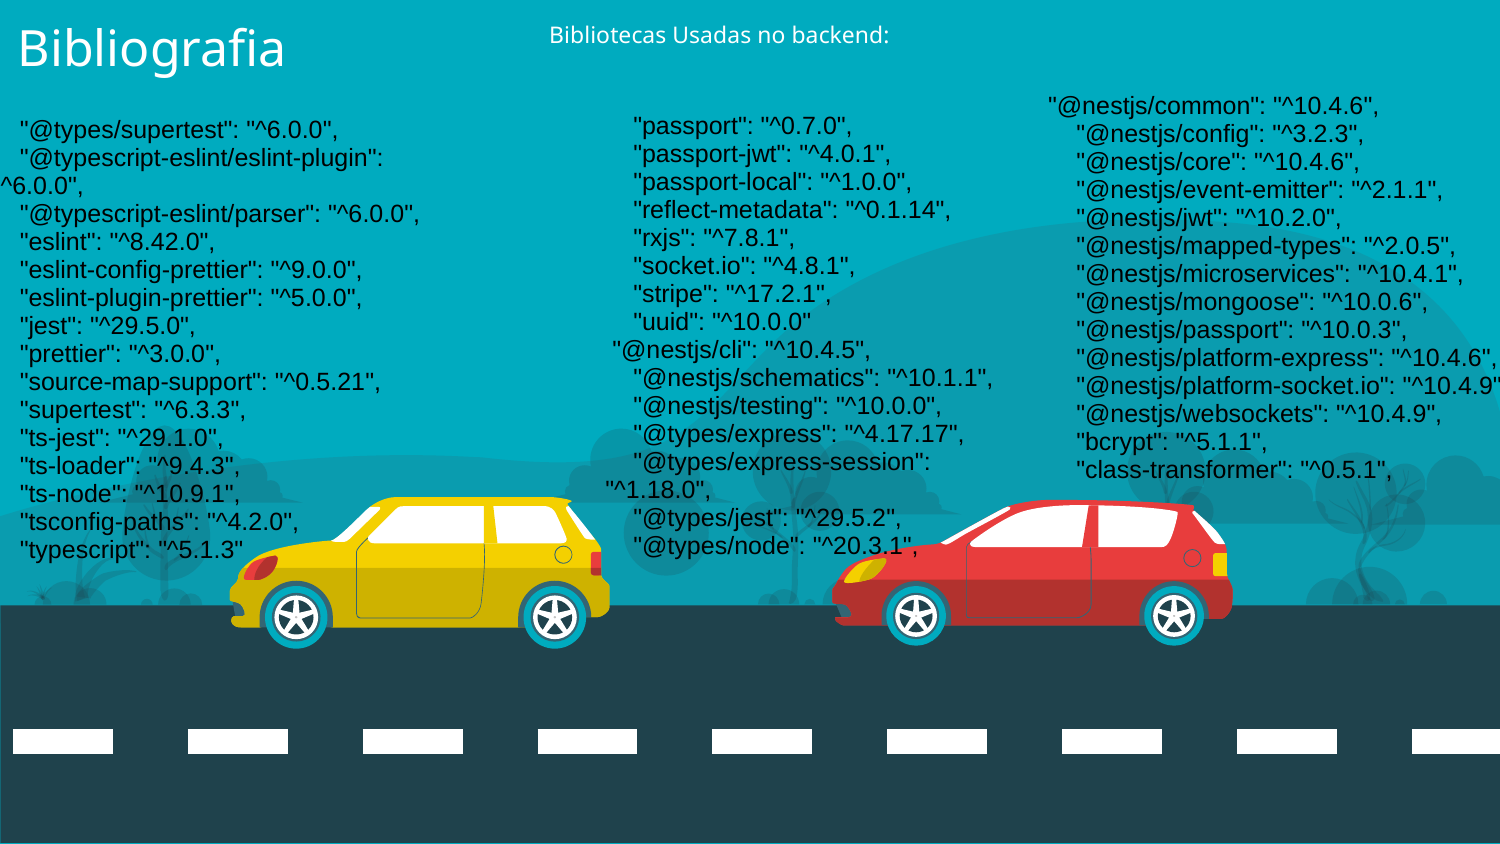

# Bibliografia
Bibliotecas Usadas no backend:
"@nestjs/common": "^10.4.6",
 "@nestjs/config": "^3.2.3",
 "@nestjs/core": "^10.4.6",
 "@nestjs/event-emitter": "^2.1.1",
 "@nestjs/jwt": "^10.2.0",
 "@nestjs/mapped-types": "^2.0.5",
 "@nestjs/microservices": "^10.4.1",
 "@nestjs/mongoose": "^10.0.6",
 "@nestjs/passport": "^10.0.3",
 "@nestjs/platform-express": "^10.4.6",
 "@nestjs/platform-socket.io": "^10.4.9",
 "@nestjs/websockets": "^10.4.9",
 "bcrypt": "^5.1.1",
 "class-transformer": "^0.5.1",
 "passport": "^0.7.0",
 "passport-jwt": "^4.0.1",
 "passport-local": "^1.0.0",
 "reflect-metadata": "^0.1.14",
 "rxjs": "^7.8.1",
 "socket.io": "^4.8.1",
 "stripe": "^17.2.1",
 "uuid": "^10.0.0"
 "@nestjs/cli": "^10.4.5",
 "@nestjs/schematics": "^10.1.1",
 "@nestjs/testing": "^10.0.0",
 "@types/express": "^4.17.17",
 "@types/express-session": "^1.18.0",
 "@types/jest": "^29.5.2",
 "@types/node": "^20.3.1",
 "@types/supertest": "^6.0.0",
 "@typescript-eslint/eslint-plugin": "^6.0.0",
 "@typescript-eslint/parser": "^6.0.0",
 "eslint": "^8.42.0",
 "eslint-config-prettier": "^9.0.0",
 "eslint-plugin-prettier": "^5.0.0",
 "jest": "^29.5.0",
 "prettier": "^3.0.0",
 "source-map-support": "^0.5.21",
 "supertest": "^6.3.3",
 "ts-jest": "^29.1.0",
 "ts-loader": "^9.4.3",
 "ts-node": "^10.9.1",
 "tsconfig-paths": "^4.2.0",
 "typescript": "^5.1.3"